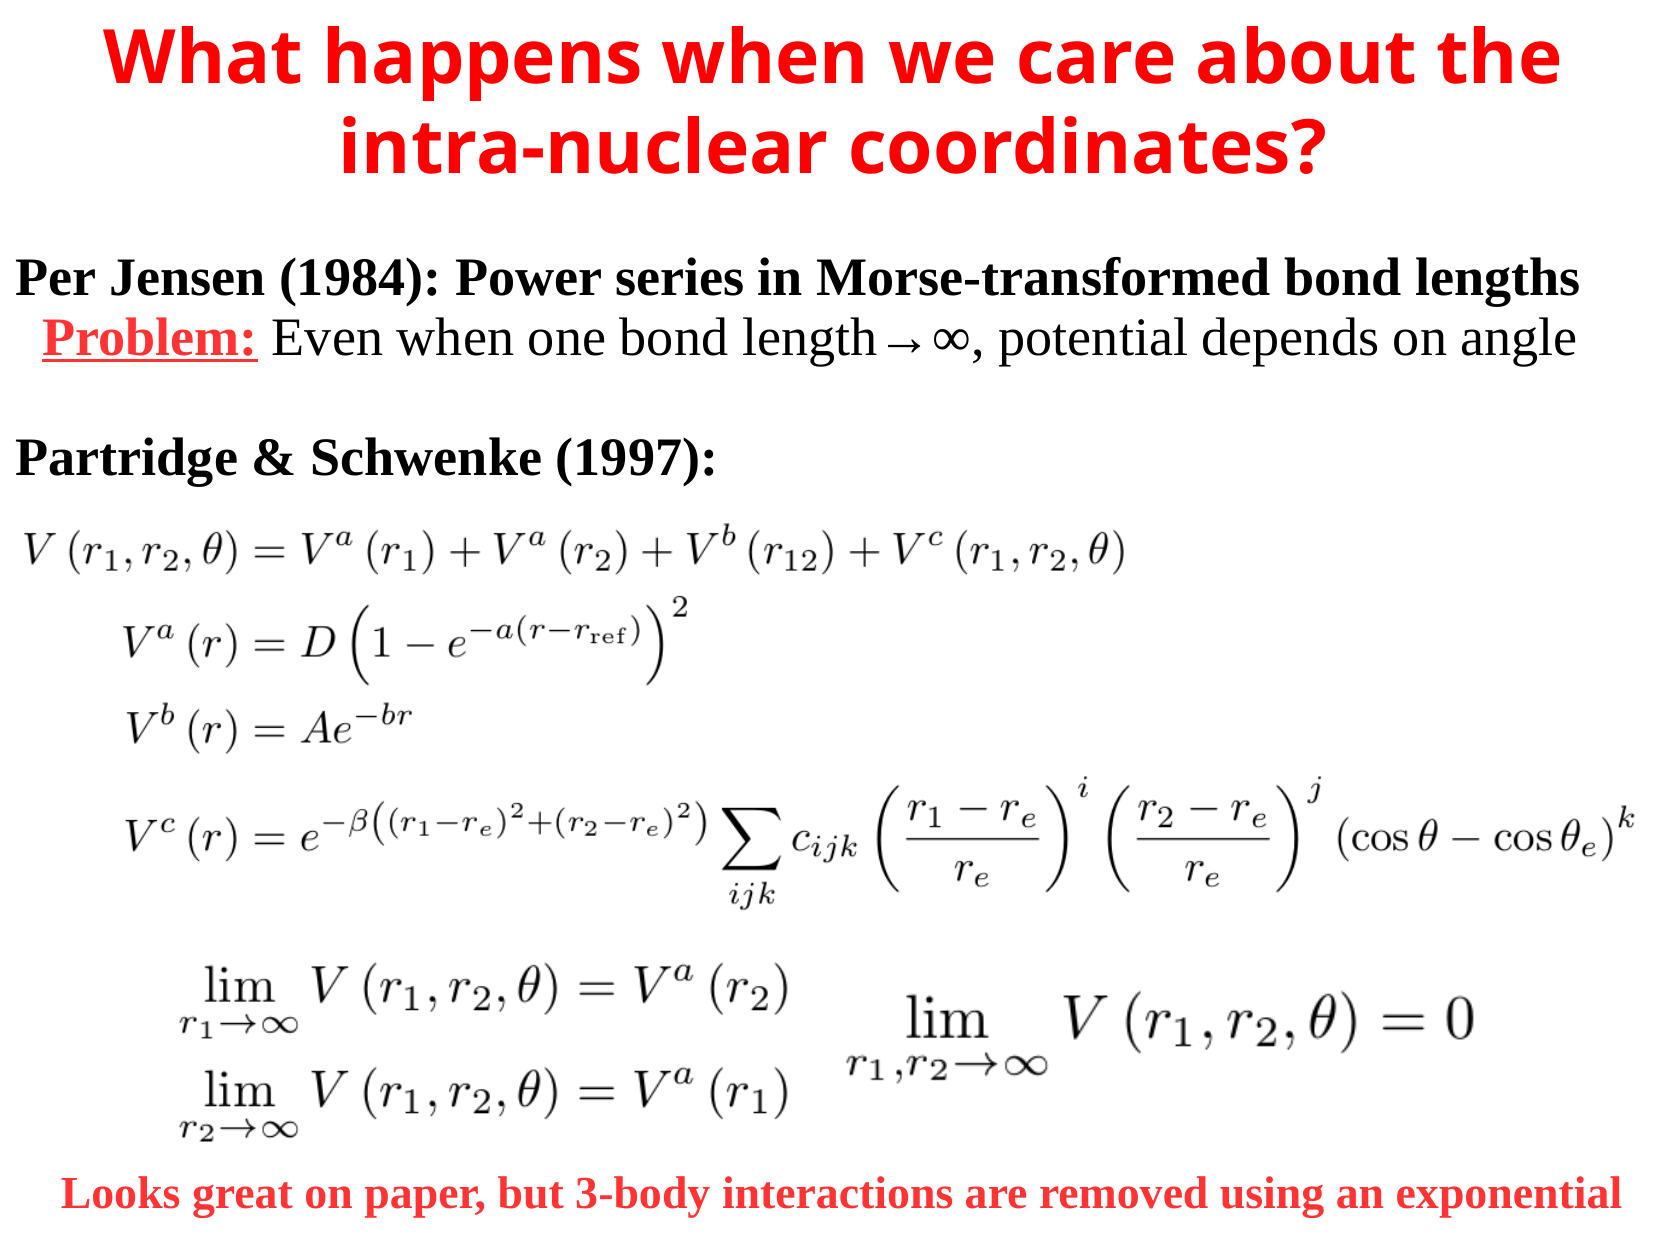

Per Jensen (1984): Power series in Morse-transformed bond lengths
 Problem: Even when one bond length→∞, potential depends on angle
Partridge & Schwenke (1997):
#
What happens when we care about the intra-nuclear coordinates?
Looks great on paper, but 3-body interactions are removed using an exponential